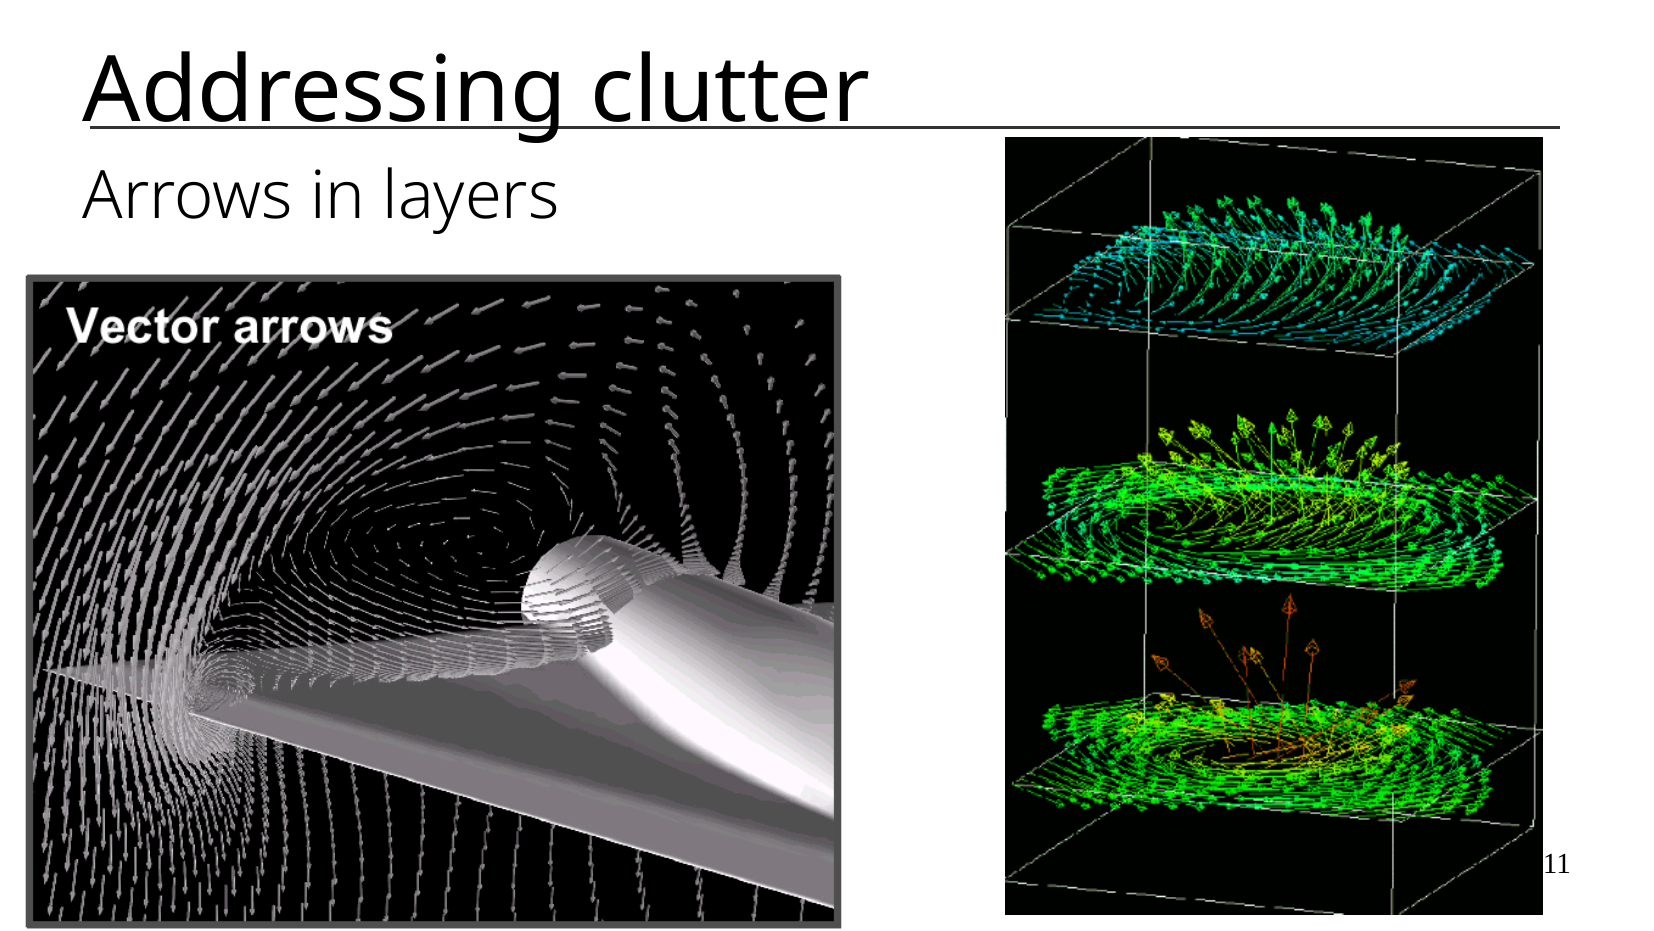

# Addressing clutter
Arrows in layers
11